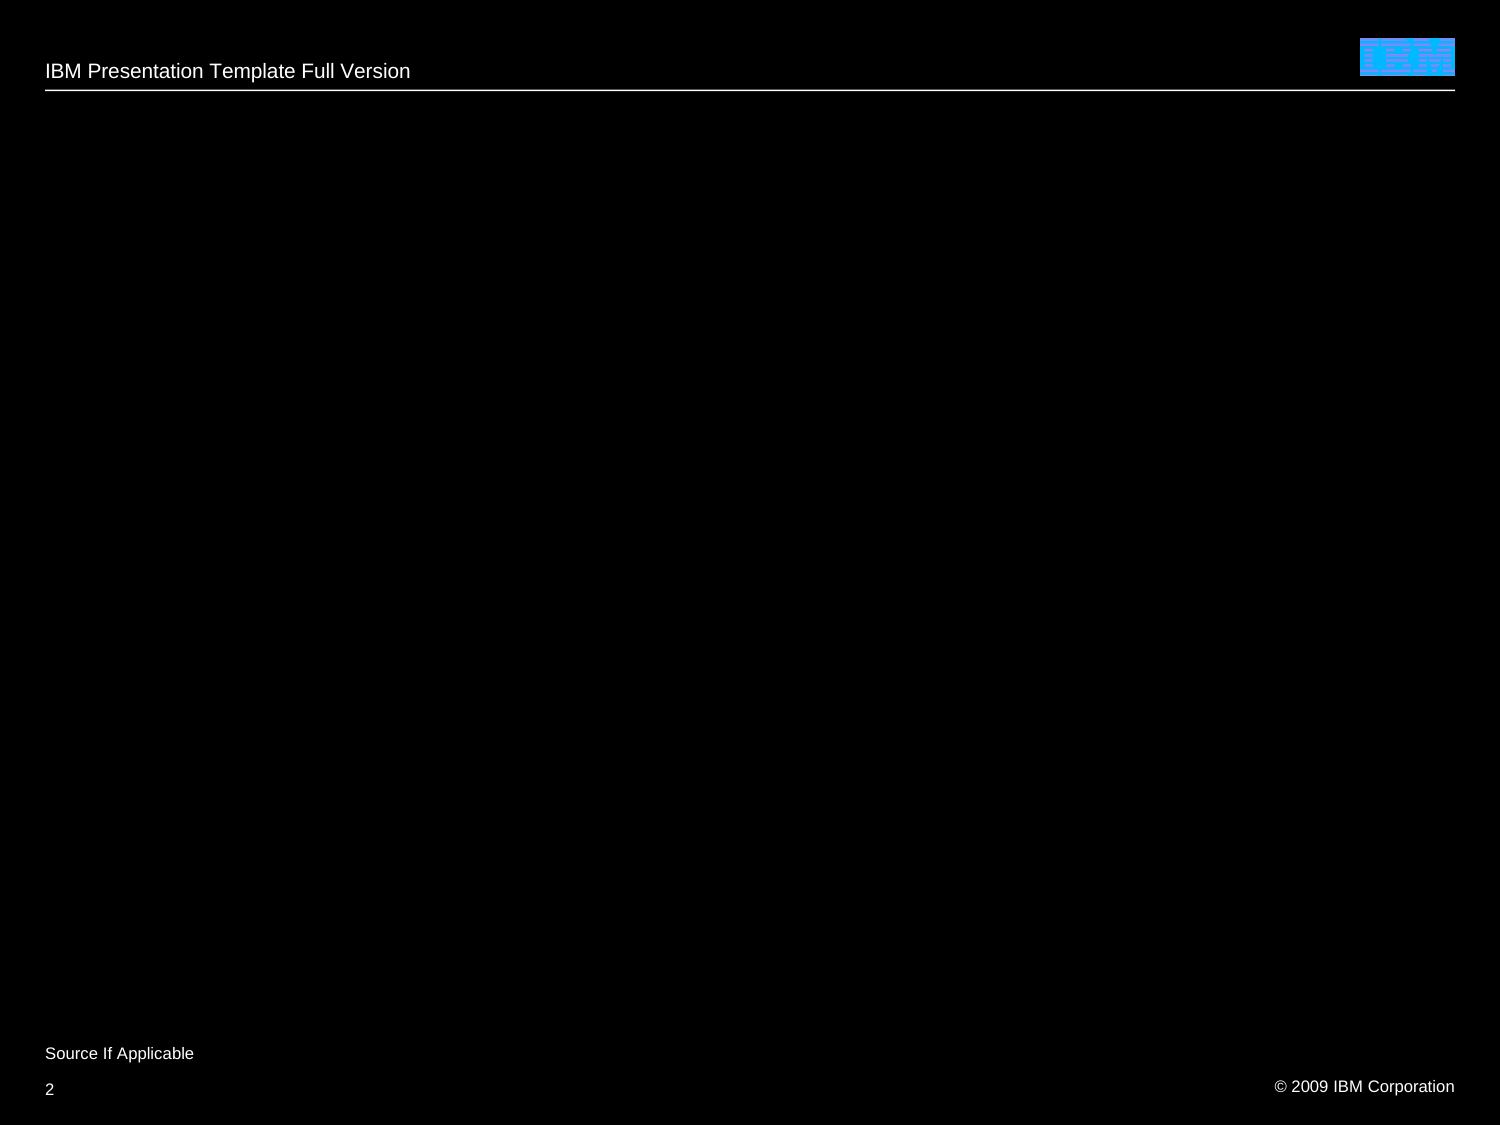

IBM Presentation Template Full Version
#
 Source If Applicable
2